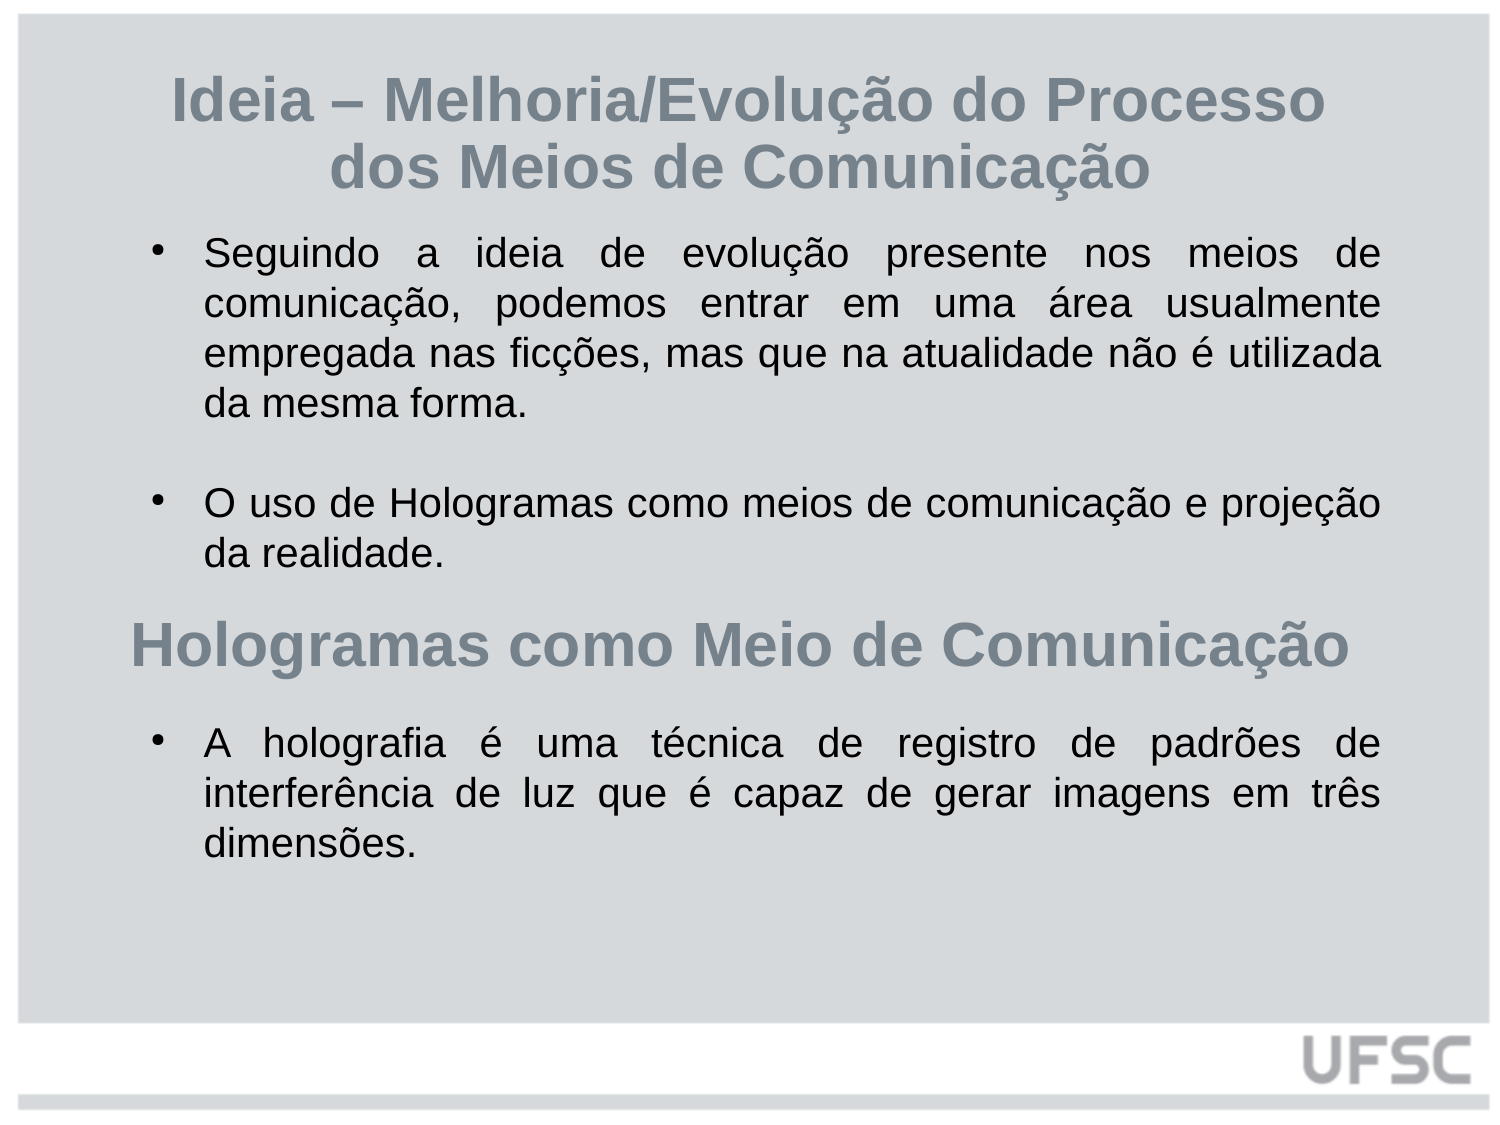

# Ideia – Melhoria/Evolução do Processo dos Meios de Comunicação
Seguindo a ideia de evolução presente nos meios de comunicação, podemos entrar em uma área usualmente empregada nas ficções, mas que na atualidade não é utilizada da mesma forma.
O uso de Hologramas como meios de comunicação e projeção da realidade.
Hologramas como Meio de Comunicação
A holografia é uma técnica de registro de padrões de interferência de luz que é capaz de gerar imagens em três dimensões.